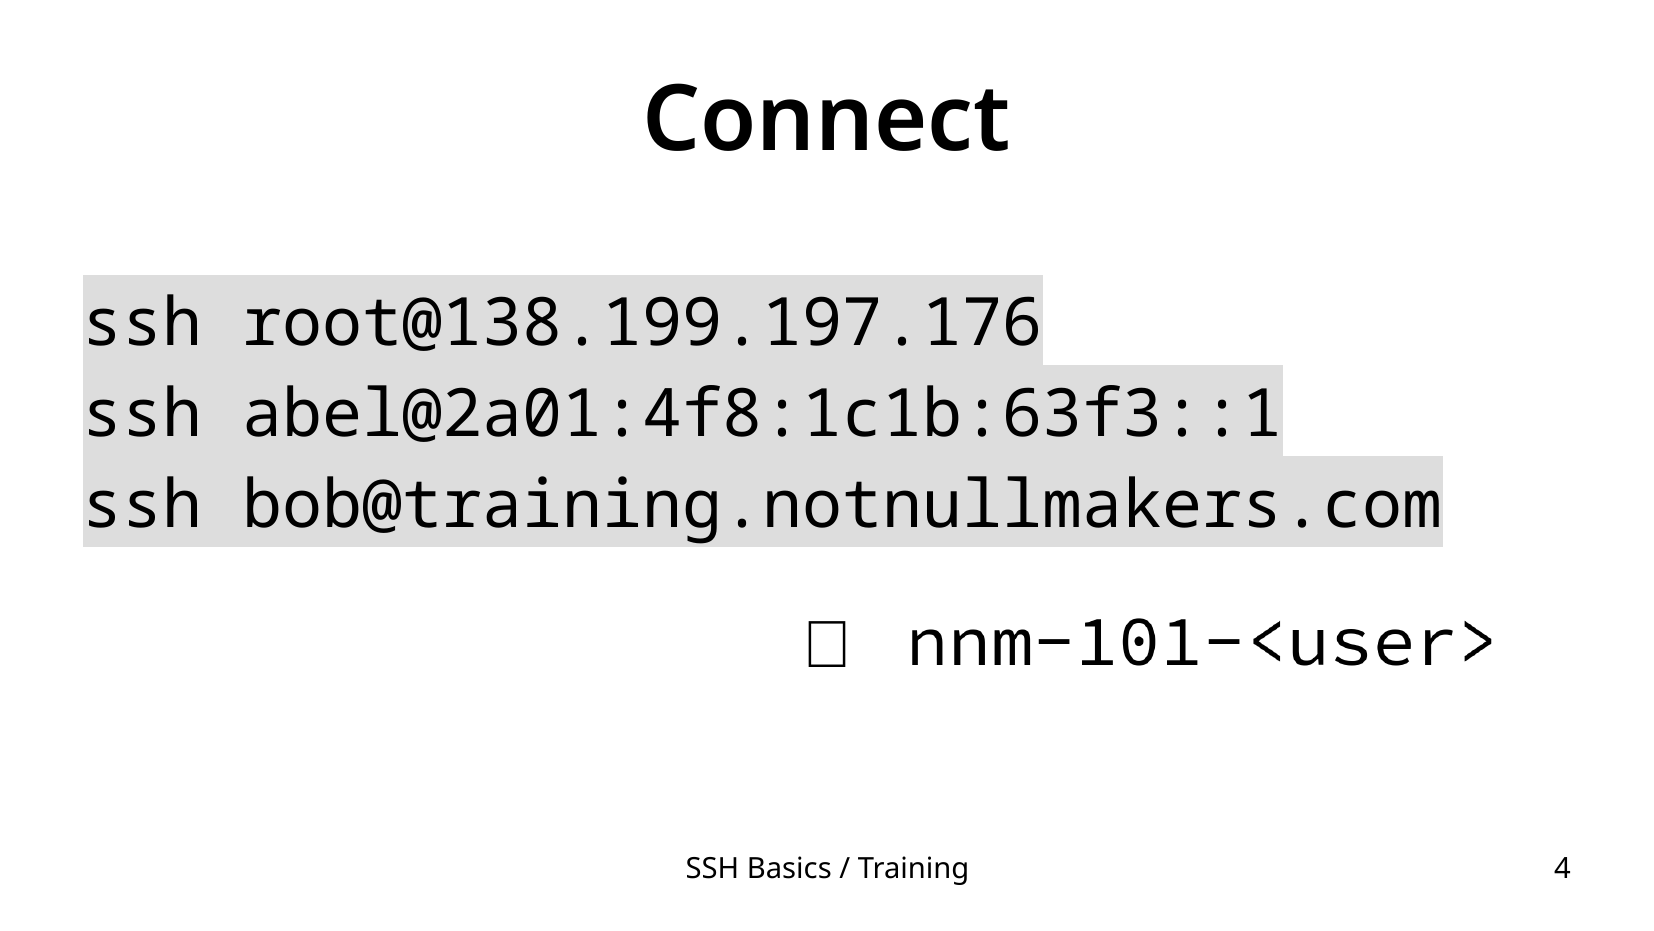

# Connect
ssh root@138.199.197.176
ssh abel@2a01:4f8:1c1b:63f3::1
ssh bob@training.notnullmakers.com
🤫
SSH Basics / Training
4